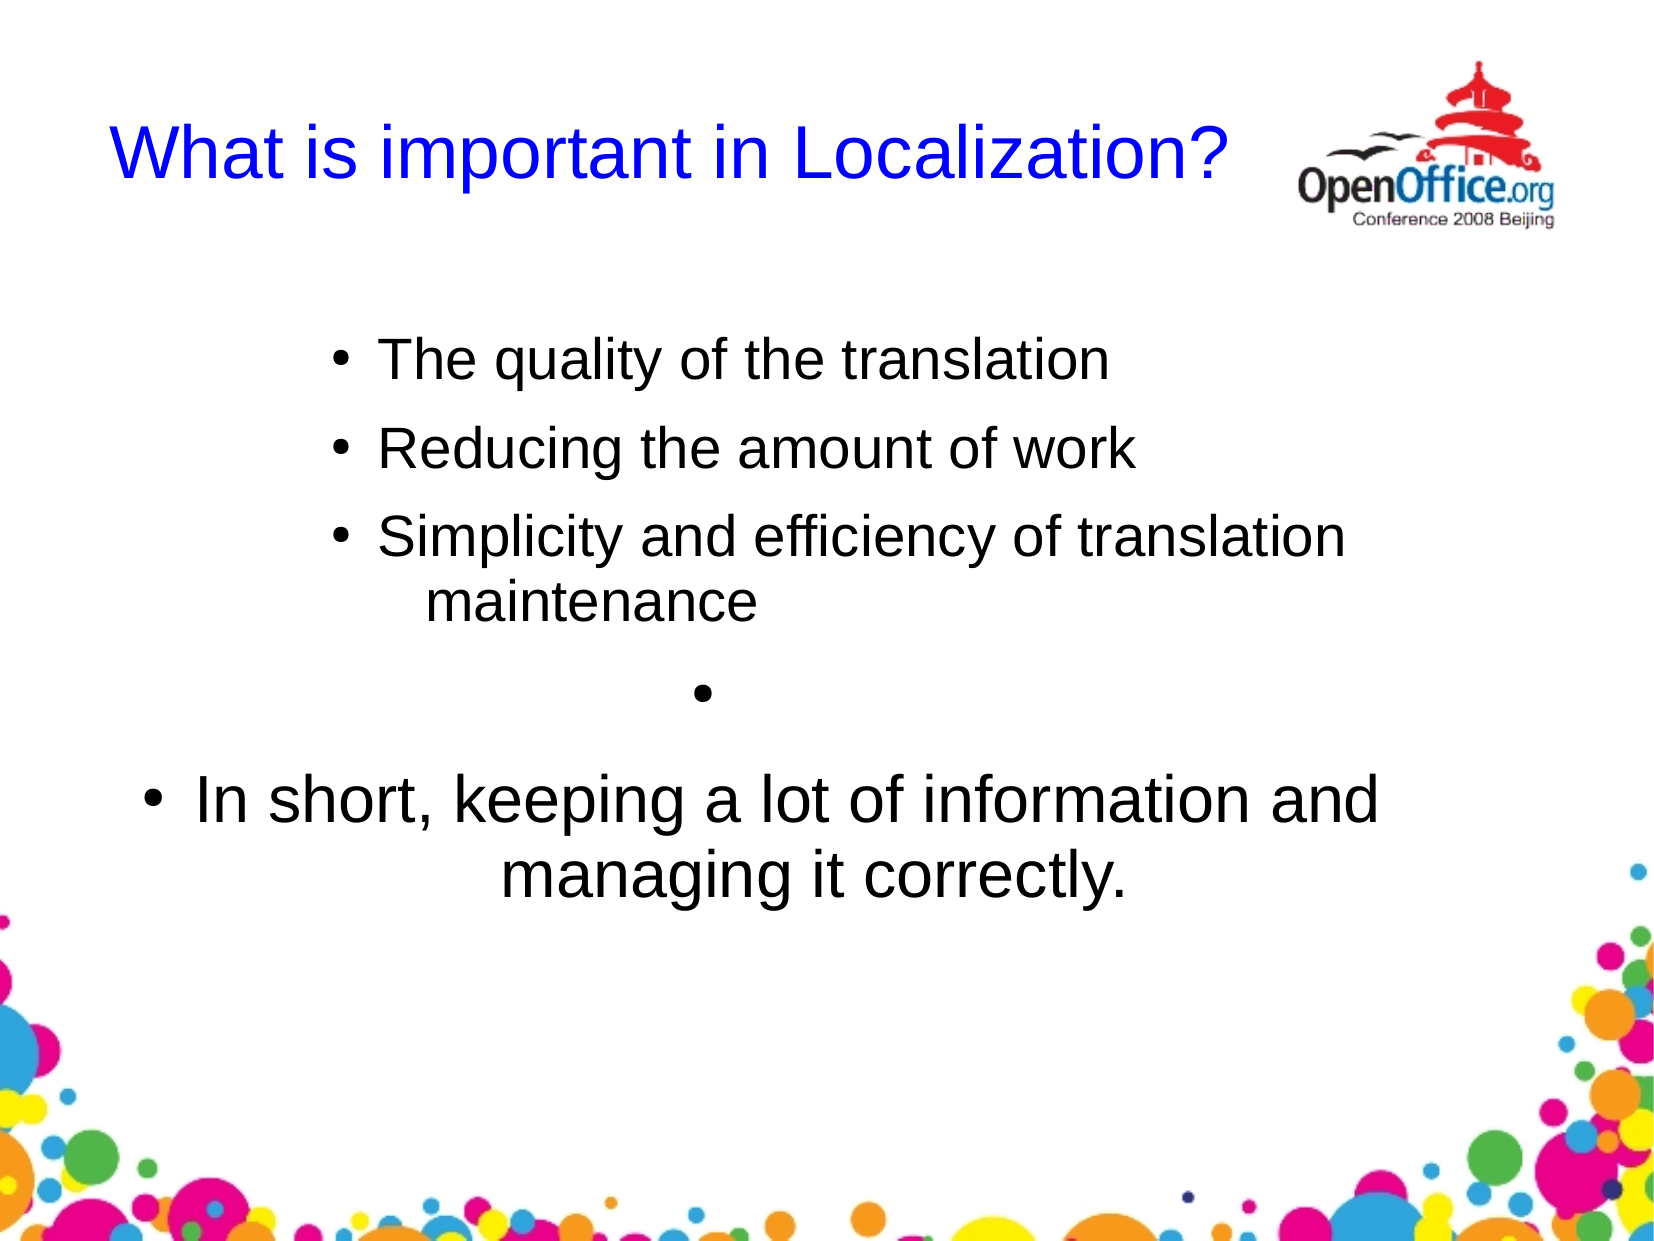

# What is important in Localization?
The quality of the translation
Reducing the amount of work
Simplicity and efficiency of translation maintenance
In short, keeping a lot of information and managing it correctly.